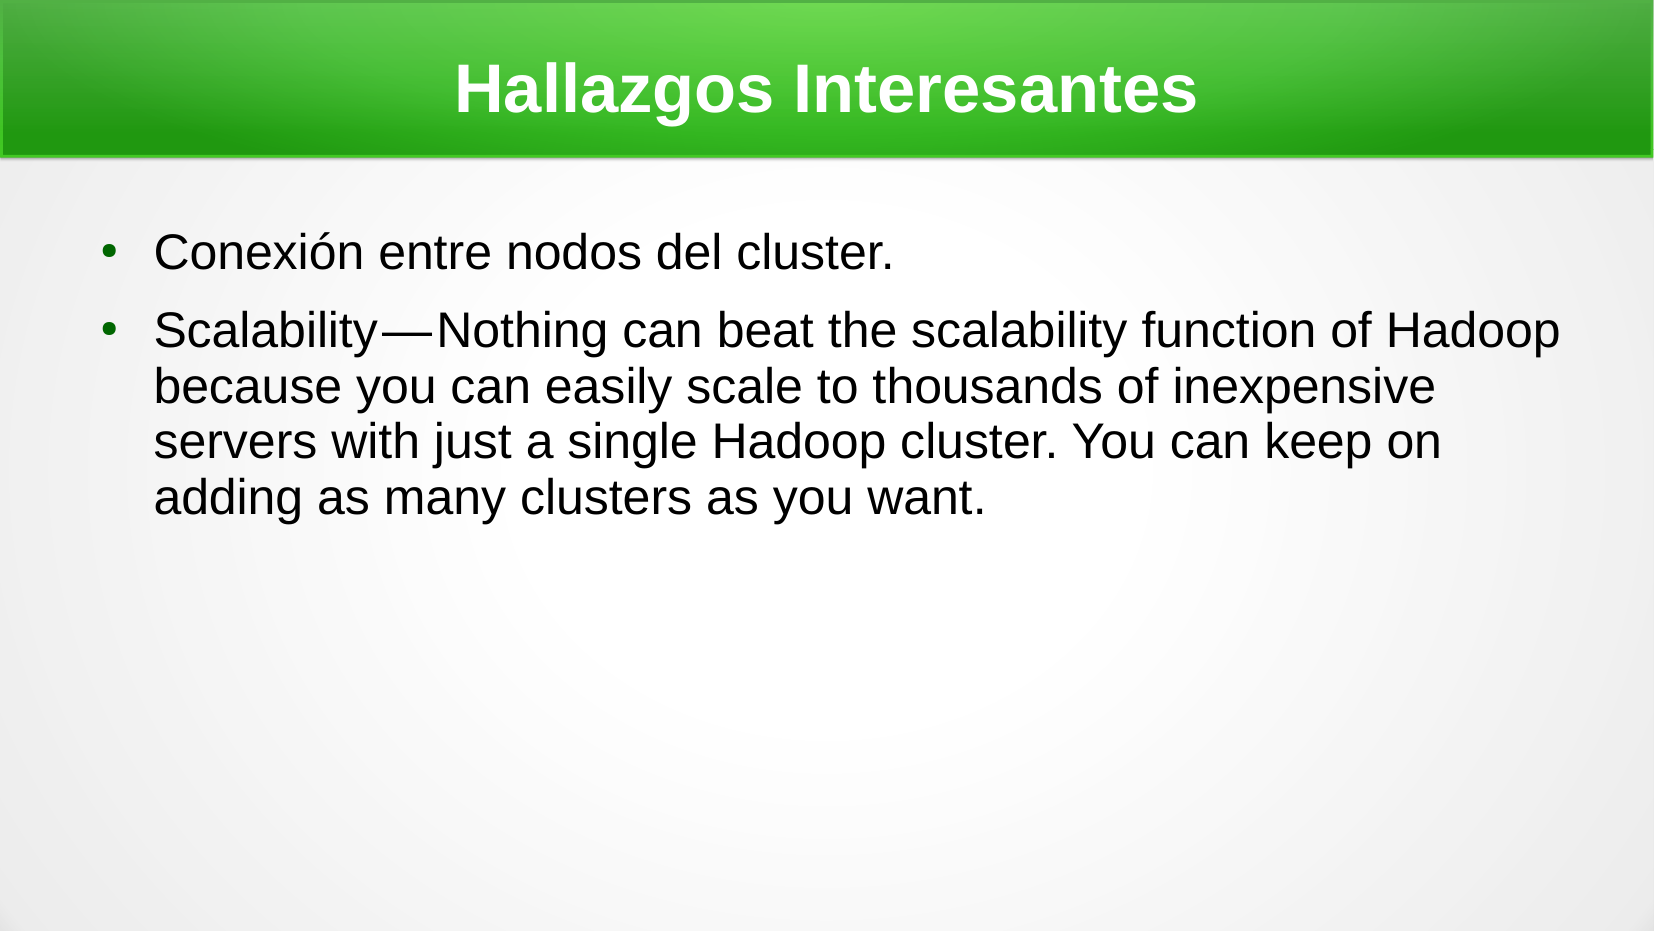

# Hallazgos Interesantes
Conexión entre nodos del cluster.
Scalability — Nothing can beat the scalability function of Hadoop because you can easily scale to thousands of inexpensive servers with just a single Hadoop cluster. You can keep on adding as many clusters as you want.